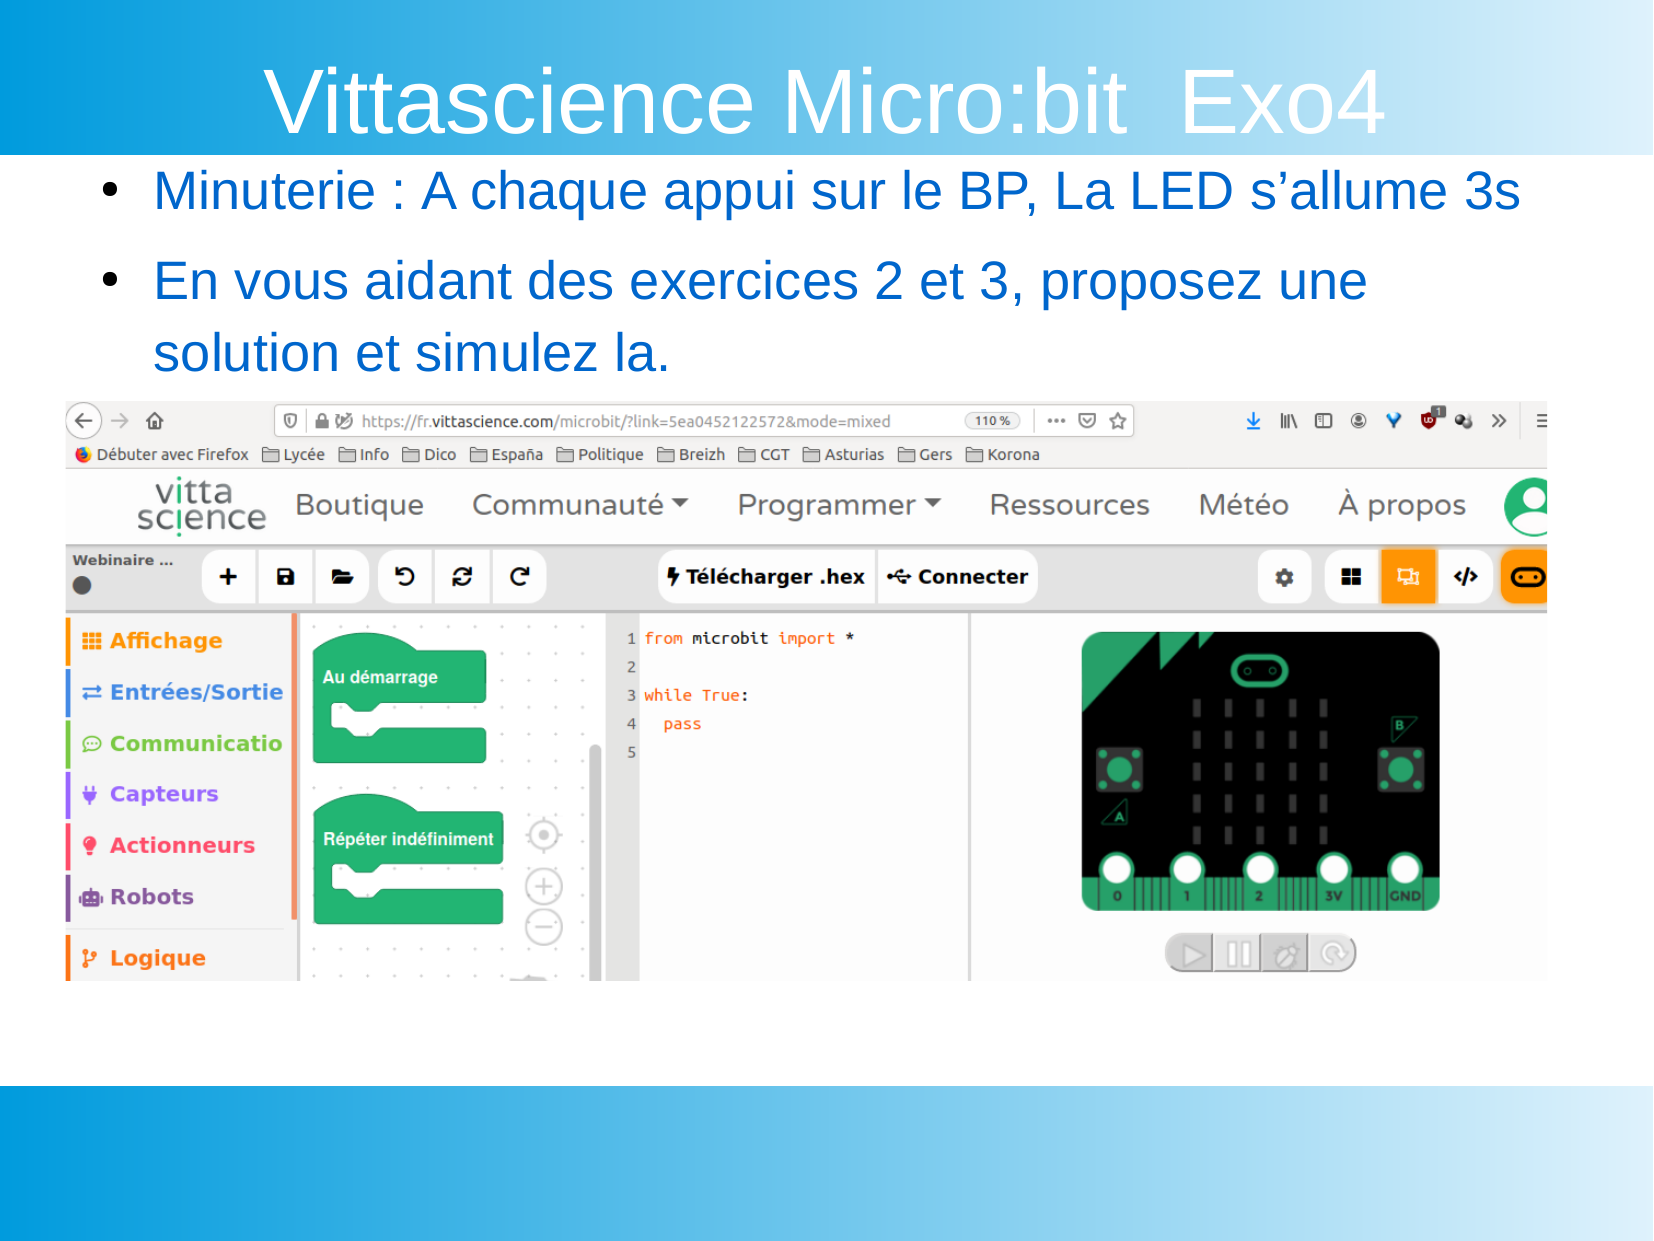

# Vittascience Micro:bit Exo4
Minuterie : A chaque appui sur le BP, La LED s’allume 3s
En vous aidant des exercices 2 et 3, proposez une solution et simulez la.